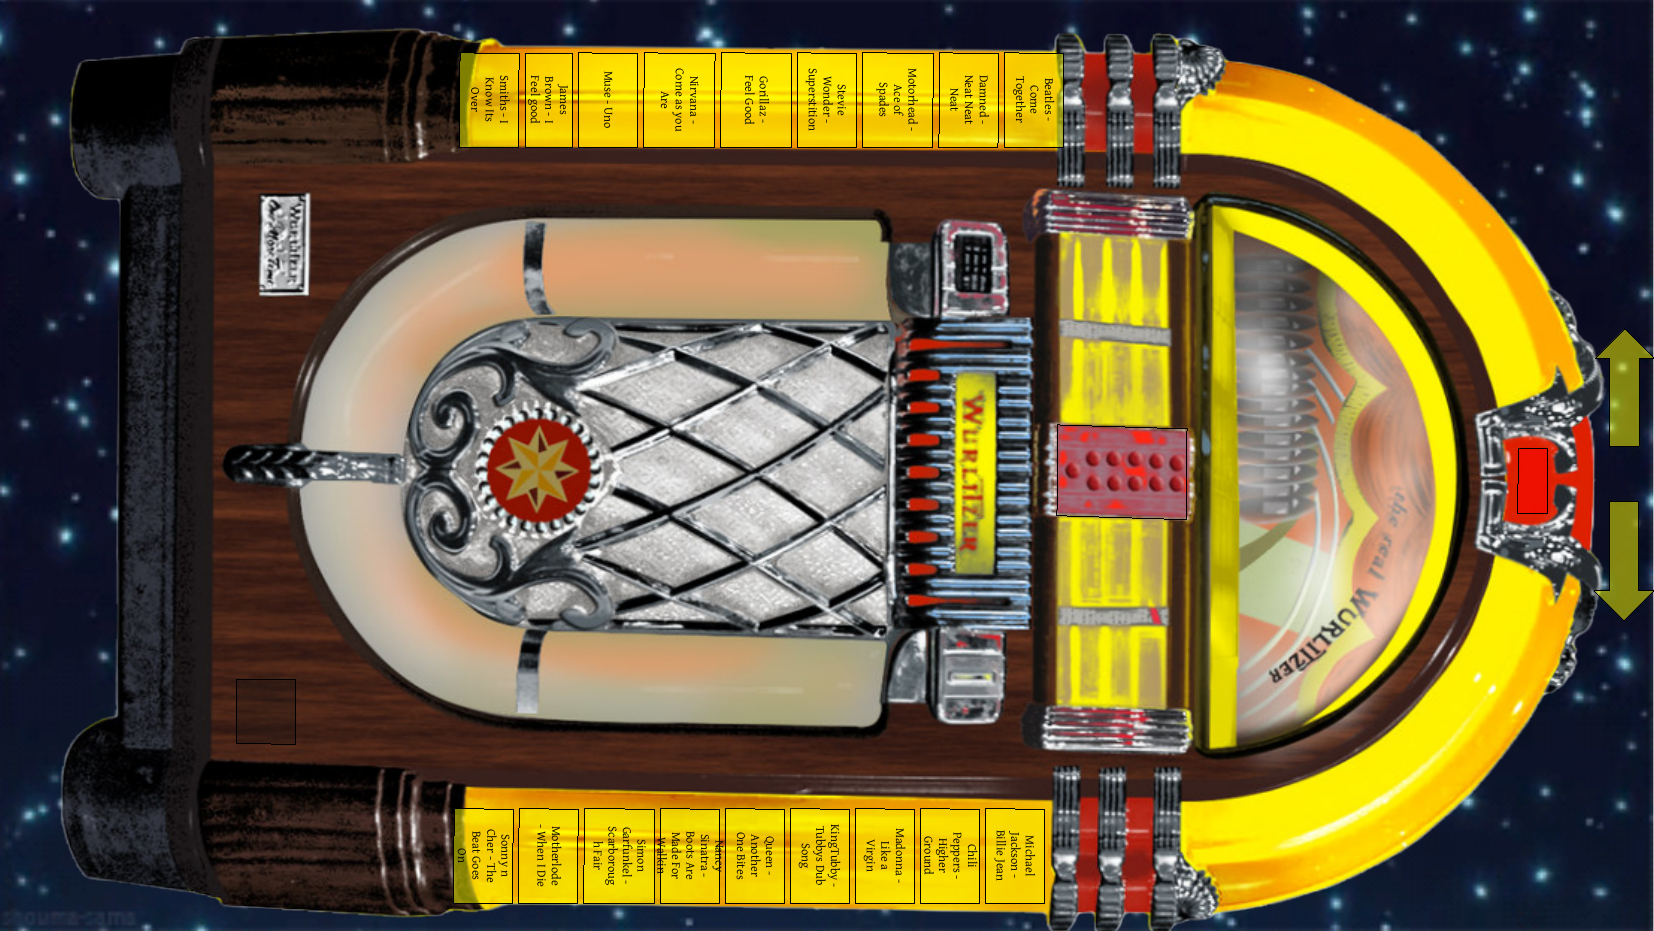

Nirvana - Come as you Are
Gorillaz - Feel Good
Motorhead - Ace of Spades
Smiths - I Know Its Over
Muse - Uno
Stevie Wonder - Superstition
Damned - Neat Neat Neat
Beatles - Come Together
James Brown - I Feel good
Simon Garfunkel - Scarborough Fair
Sonny n Cher - The Beat Goes On
Motherlode - When I Die
Nancy Sinatra - Boots Are Made For Walkin
Queen - Another One Bites
KingTubby - Tubbys Dub Song
Madonna - Like a Virgin
Chili Peppers - Higher Ground
Michael Jackson - Billie Jean